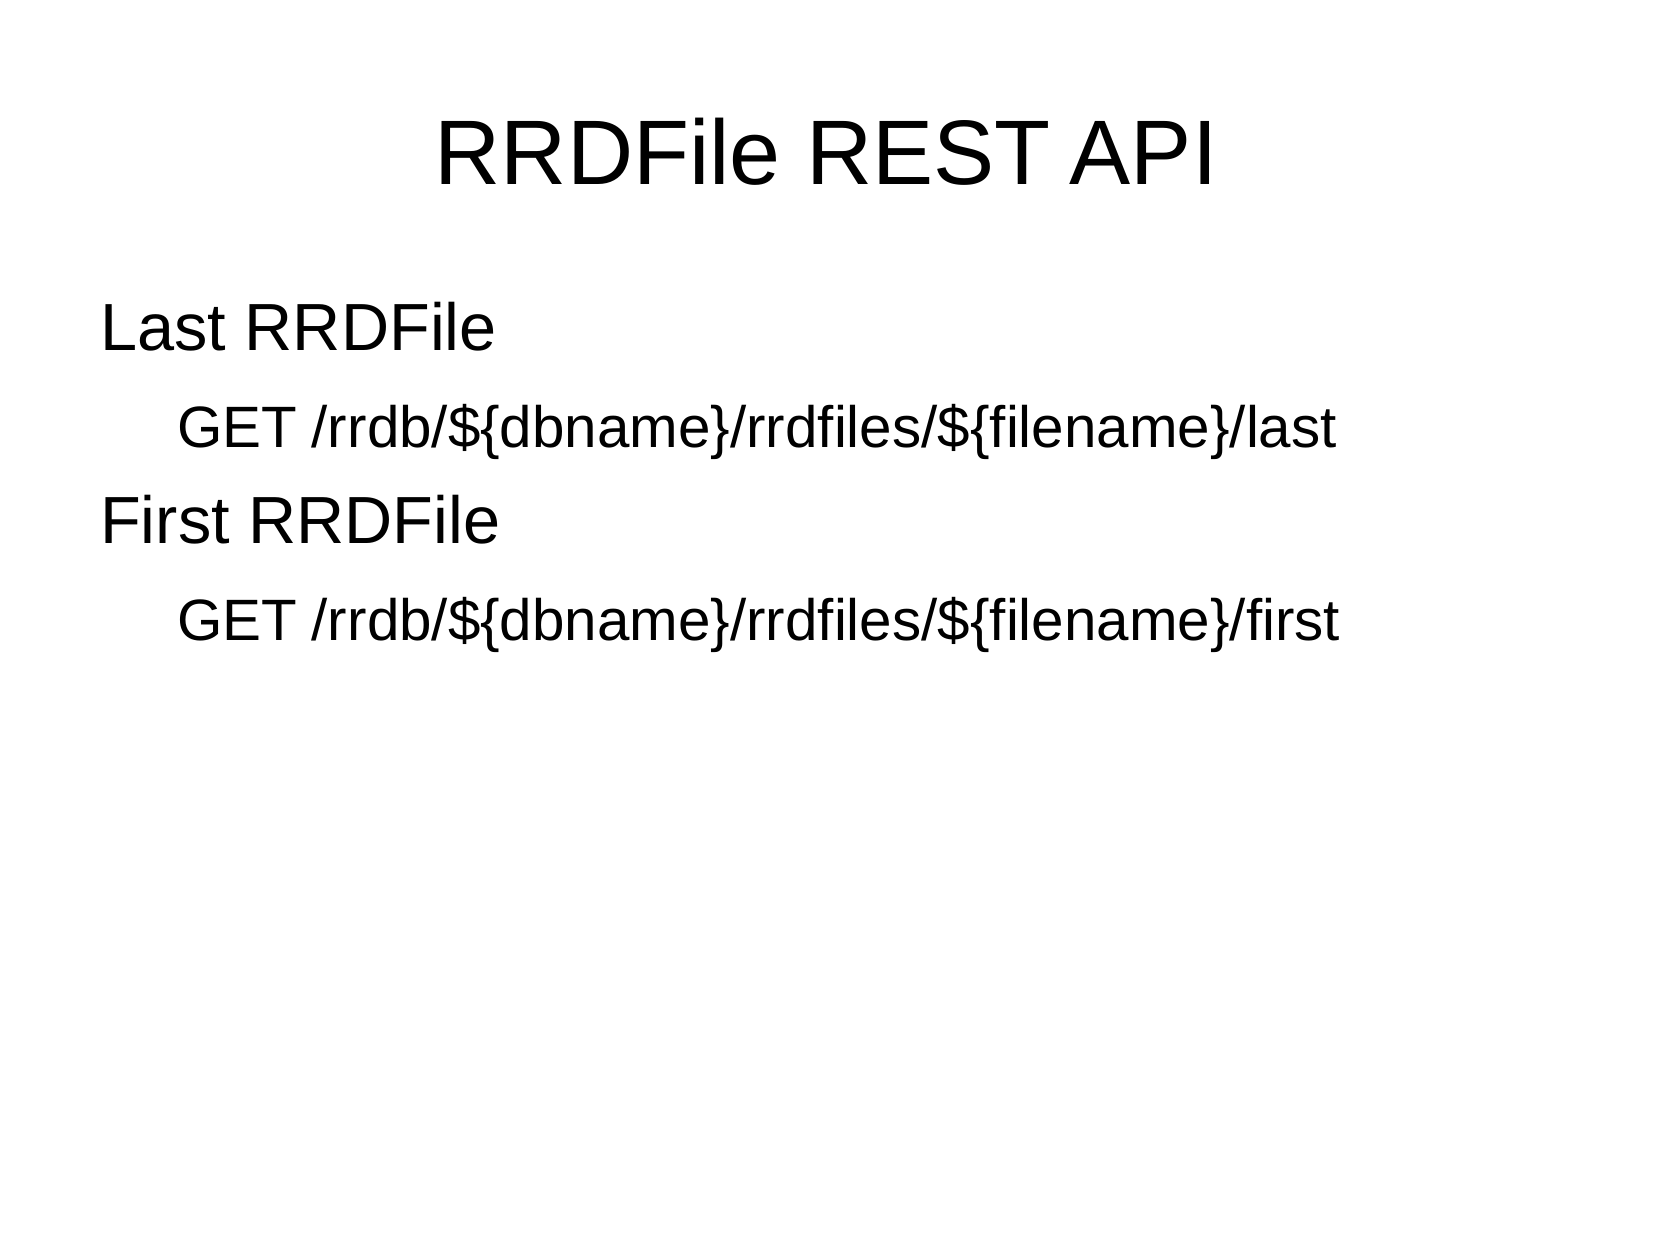

# RRDFile REST API
Last RRDFile
GET /rrdb/${dbname}/rrdfiles/${filename}/last
First RRDFile
GET /rrdb/${dbname}/rrdfiles/${filename}/first